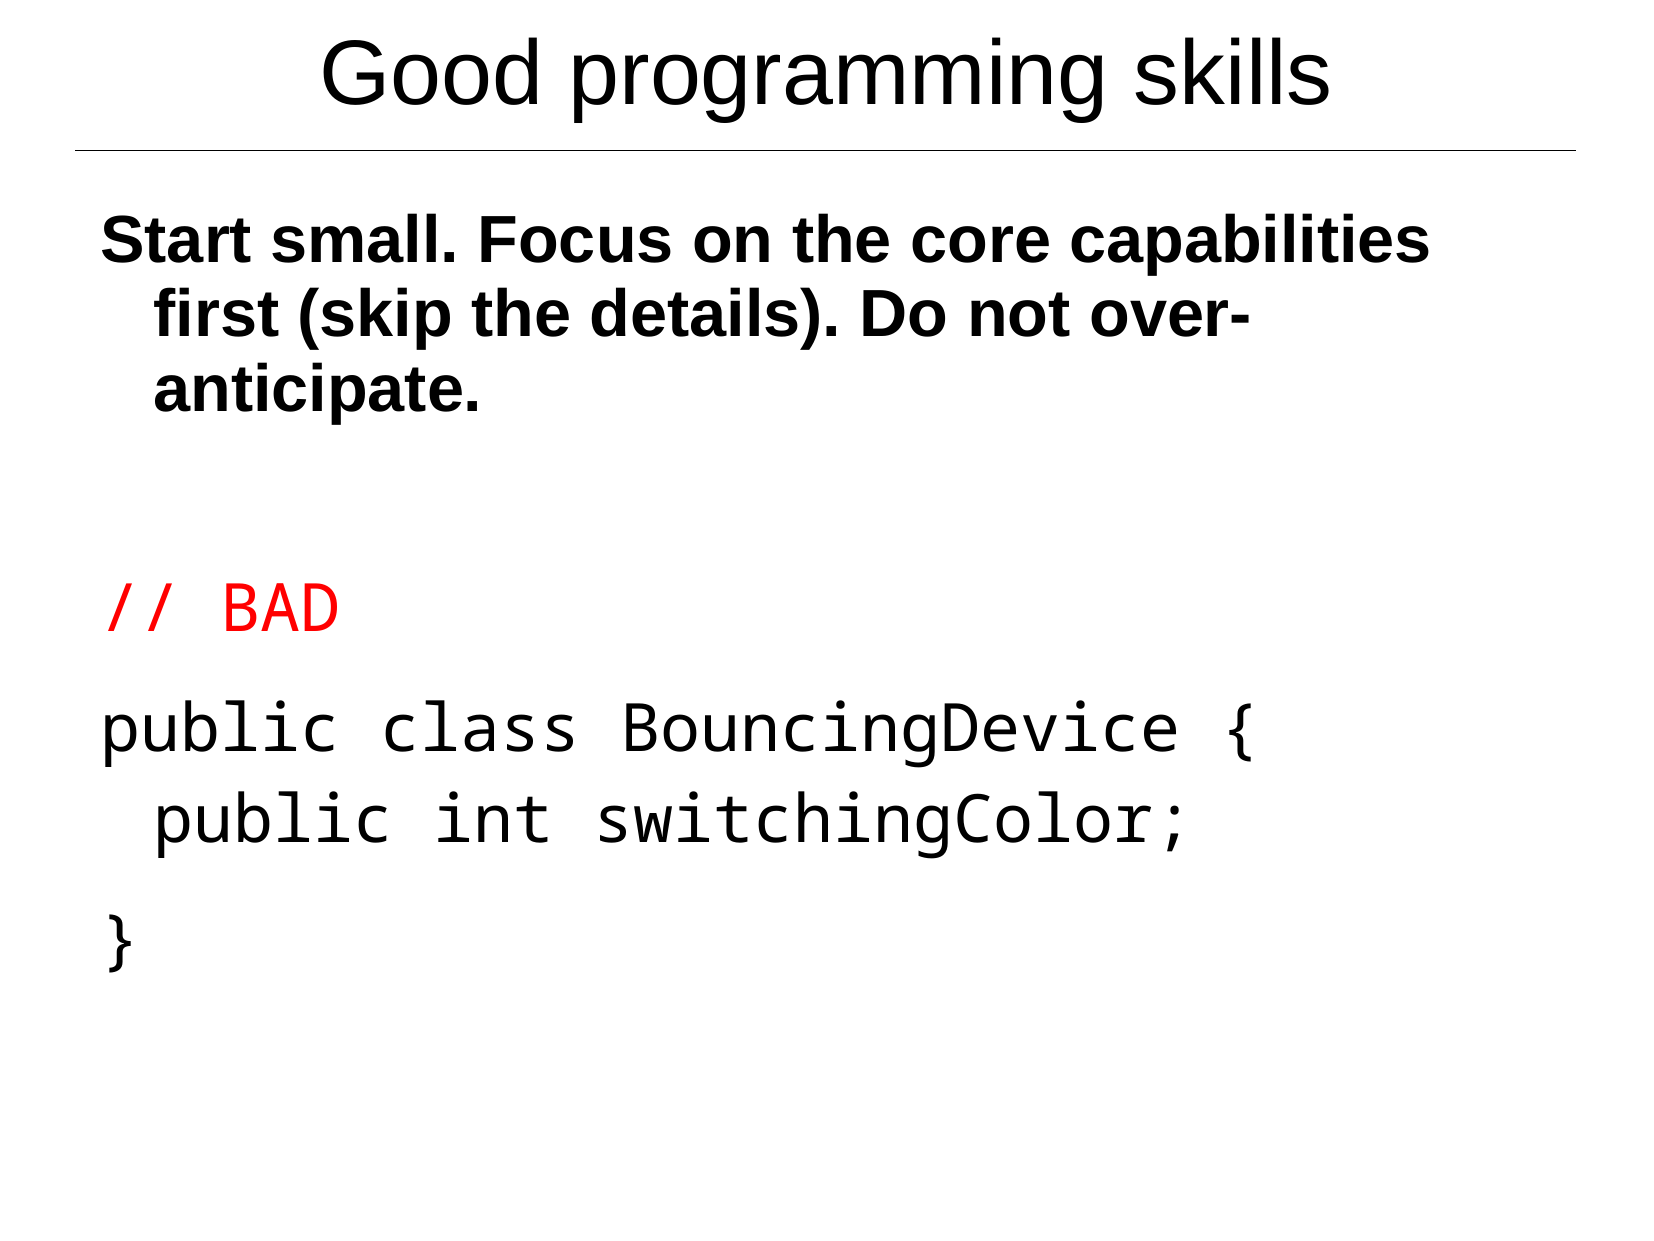

# Good programming skills
Start small. Focus on the core capabilities first (skip the details). Do not over-anticipate.
// BAD
public class BouncingDevice {
public int switchingColor;
}